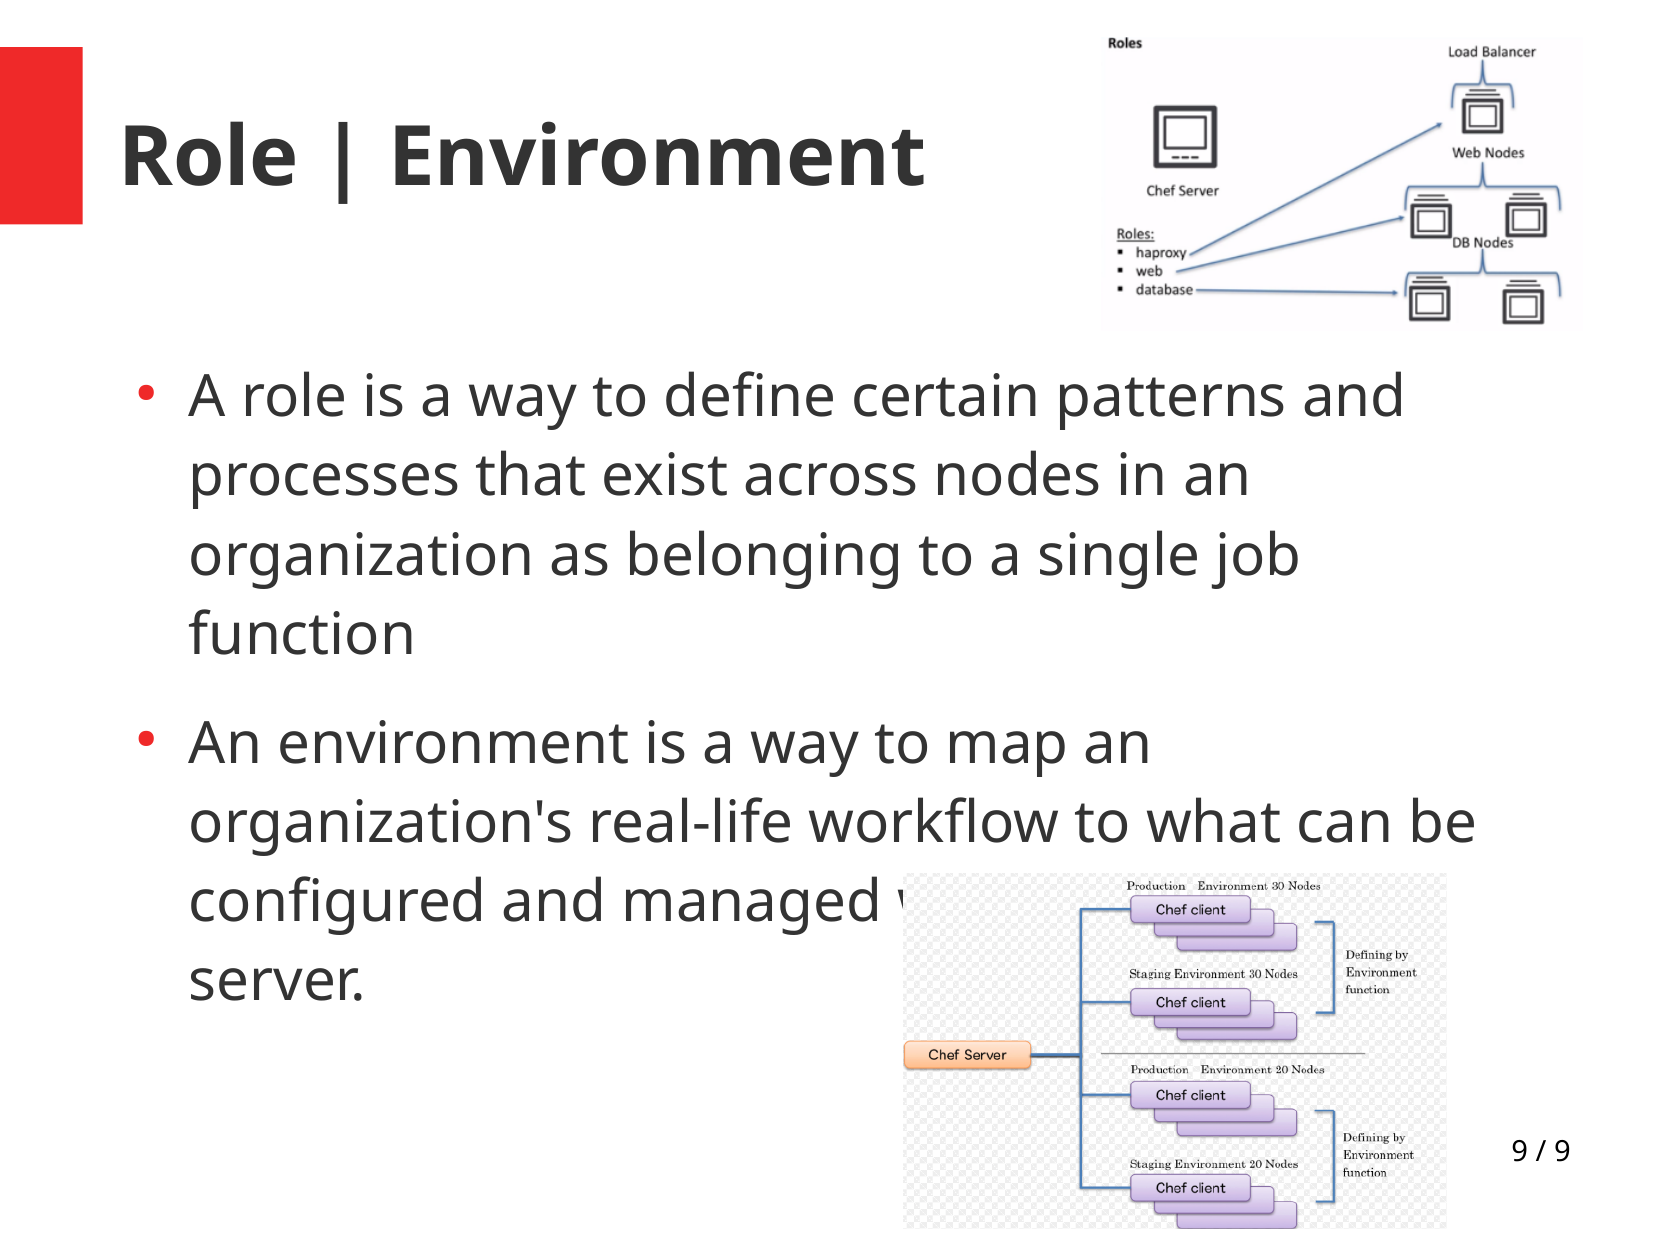

# Role | Environment
A role is a way to define certain patterns and processes that exist across nodes in an organization as belonging to a single job function
An environment is a way to map an organization's real-life workflow to what can be configured and managed when using Chef server.
9